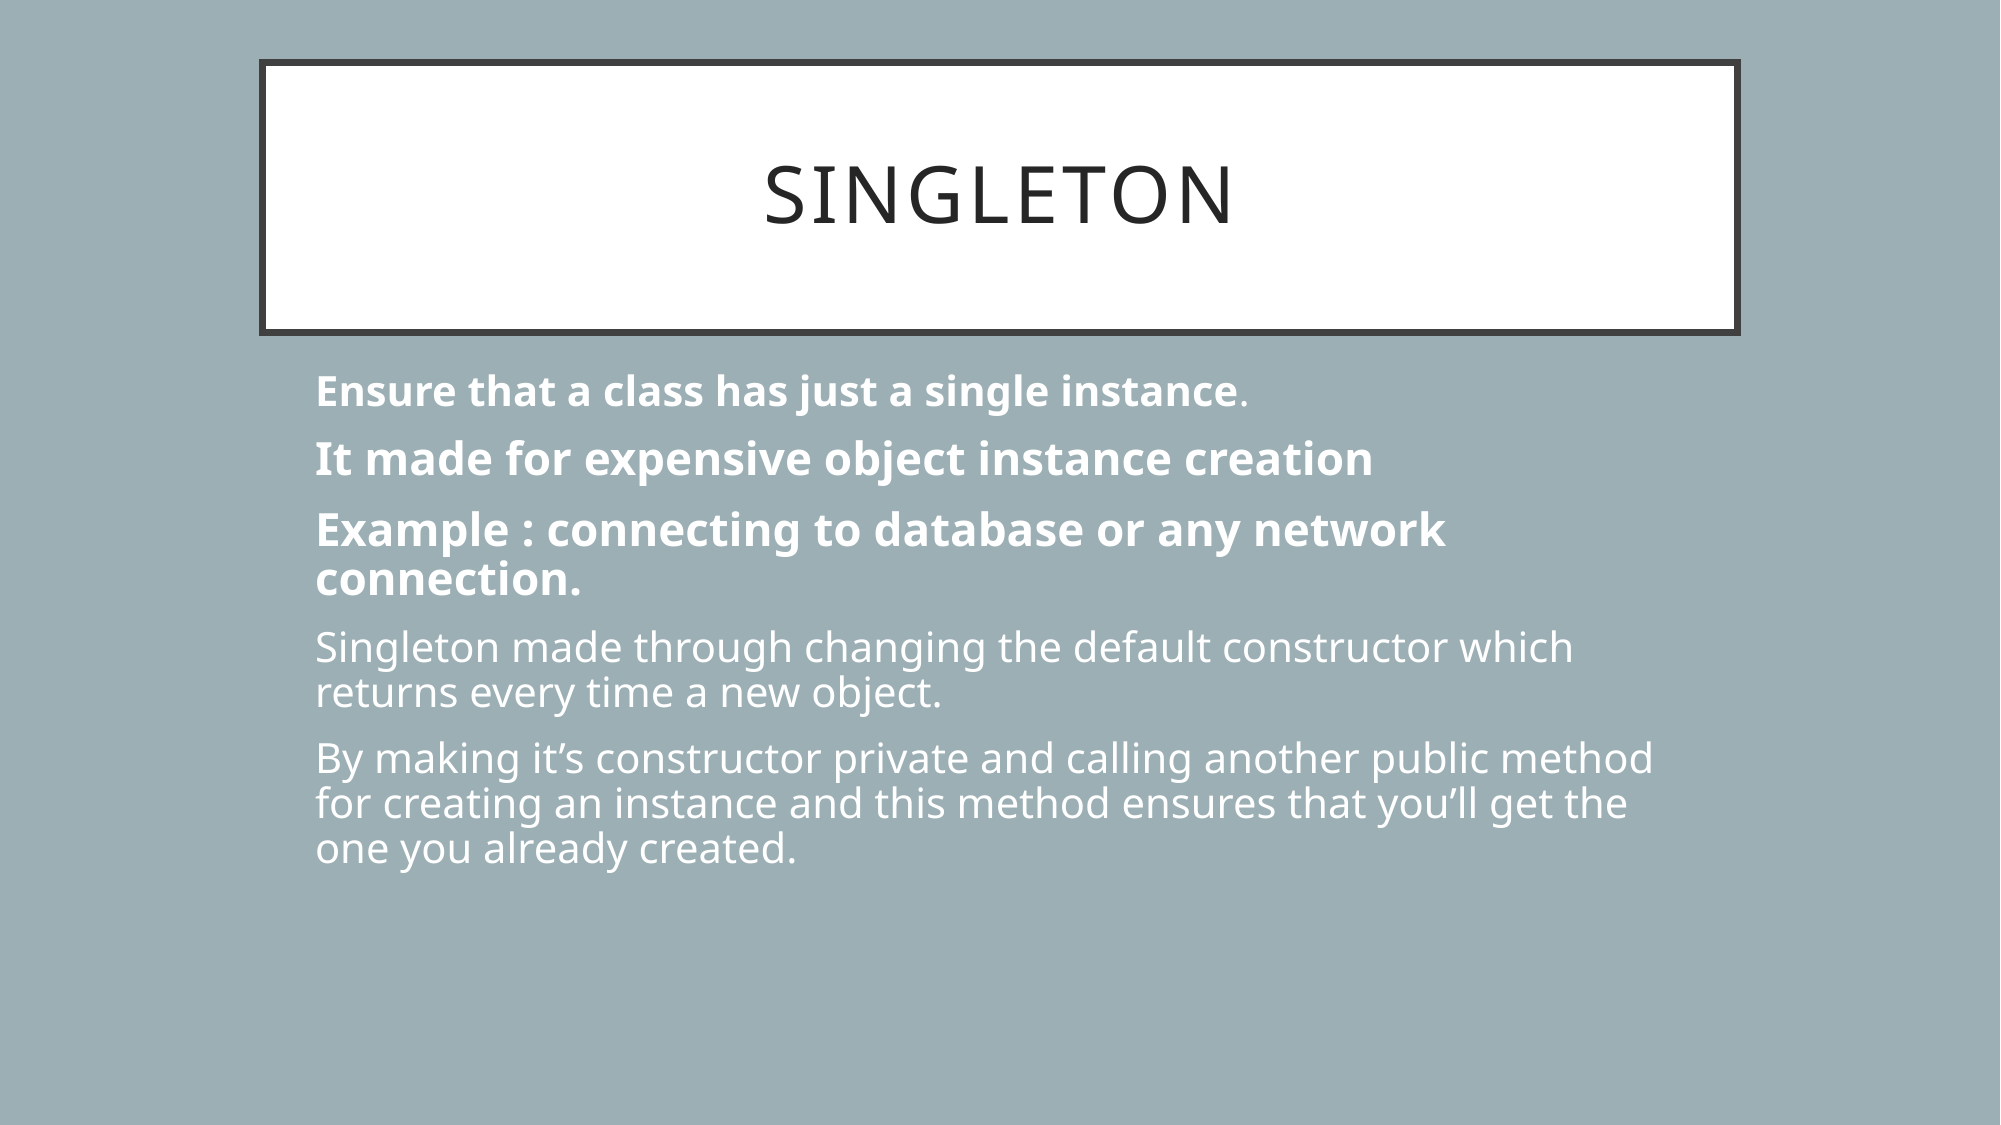

# Singleton
Ensure that a class has just a single instance.
It made for expensive object instance creation
Example : connecting to database or any network connection.
Singleton made through changing the default constructor which returns every time a new object.
By making it’s constructor private and calling another public method for creating an instance and this method ensures that you’ll get the one you already created.